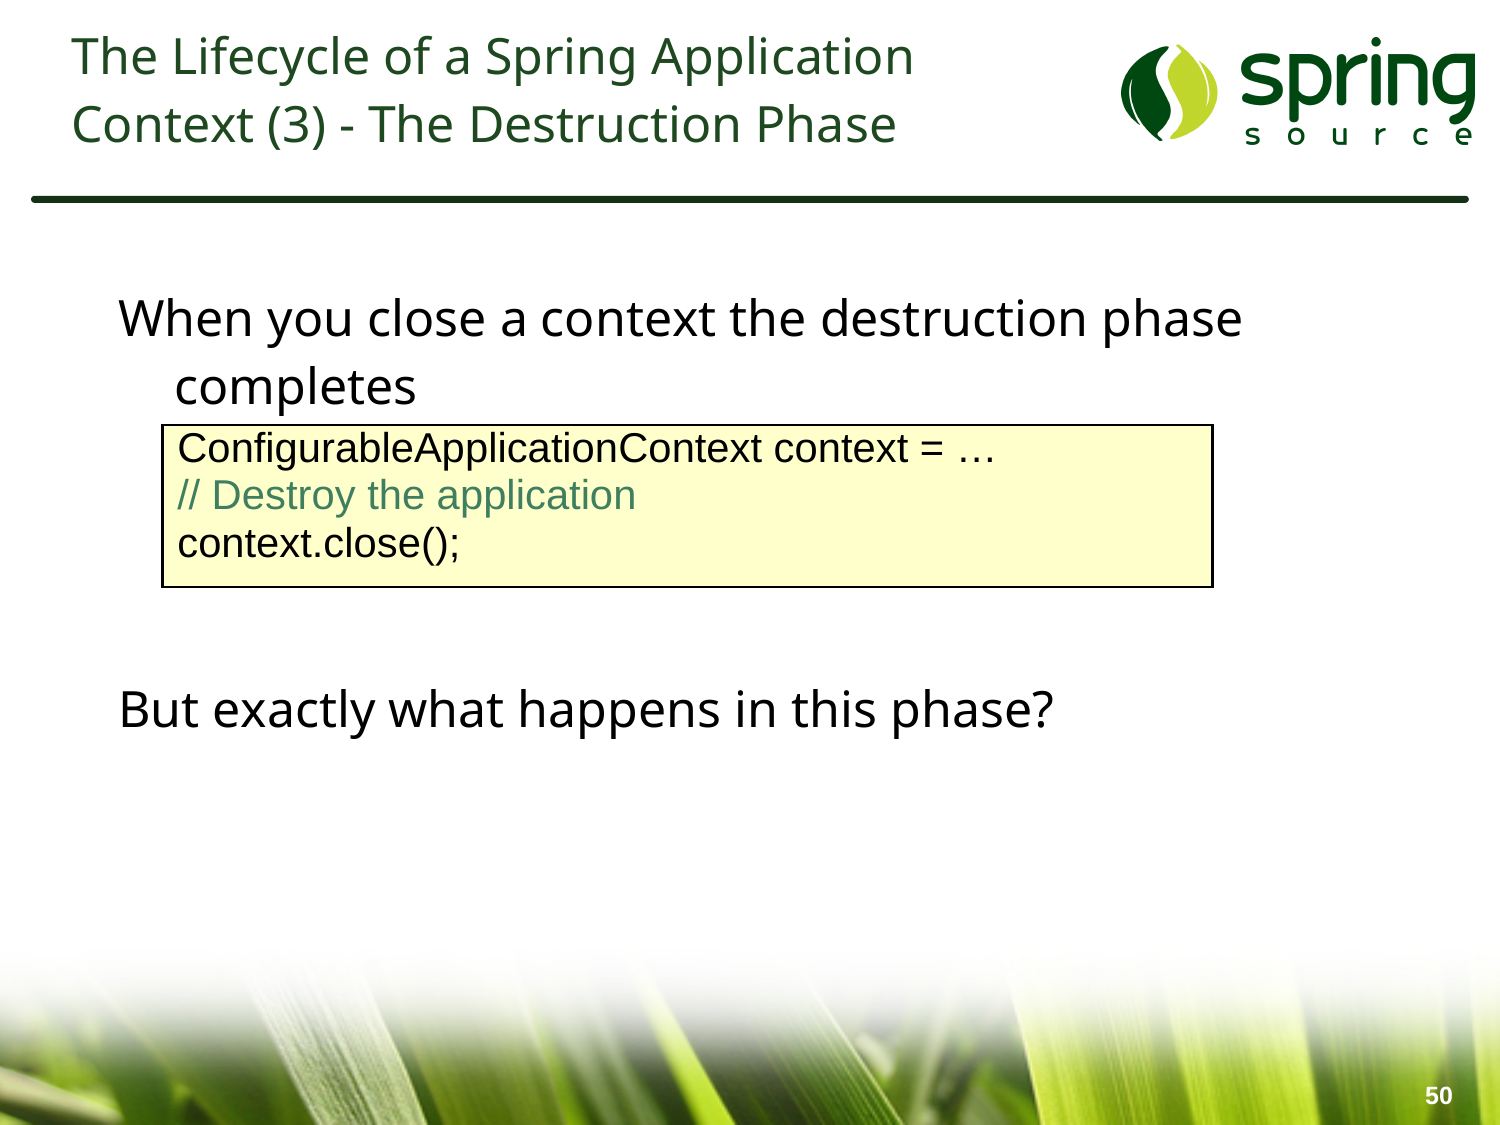

# The Lifecycle of a Spring Application Context (3) - The Destruction Phase
When you close a context the destruction phase completes
But exactly what happens in this phase?
ConfigurableApplicationContext context = …
// Destroy the application
context.close();